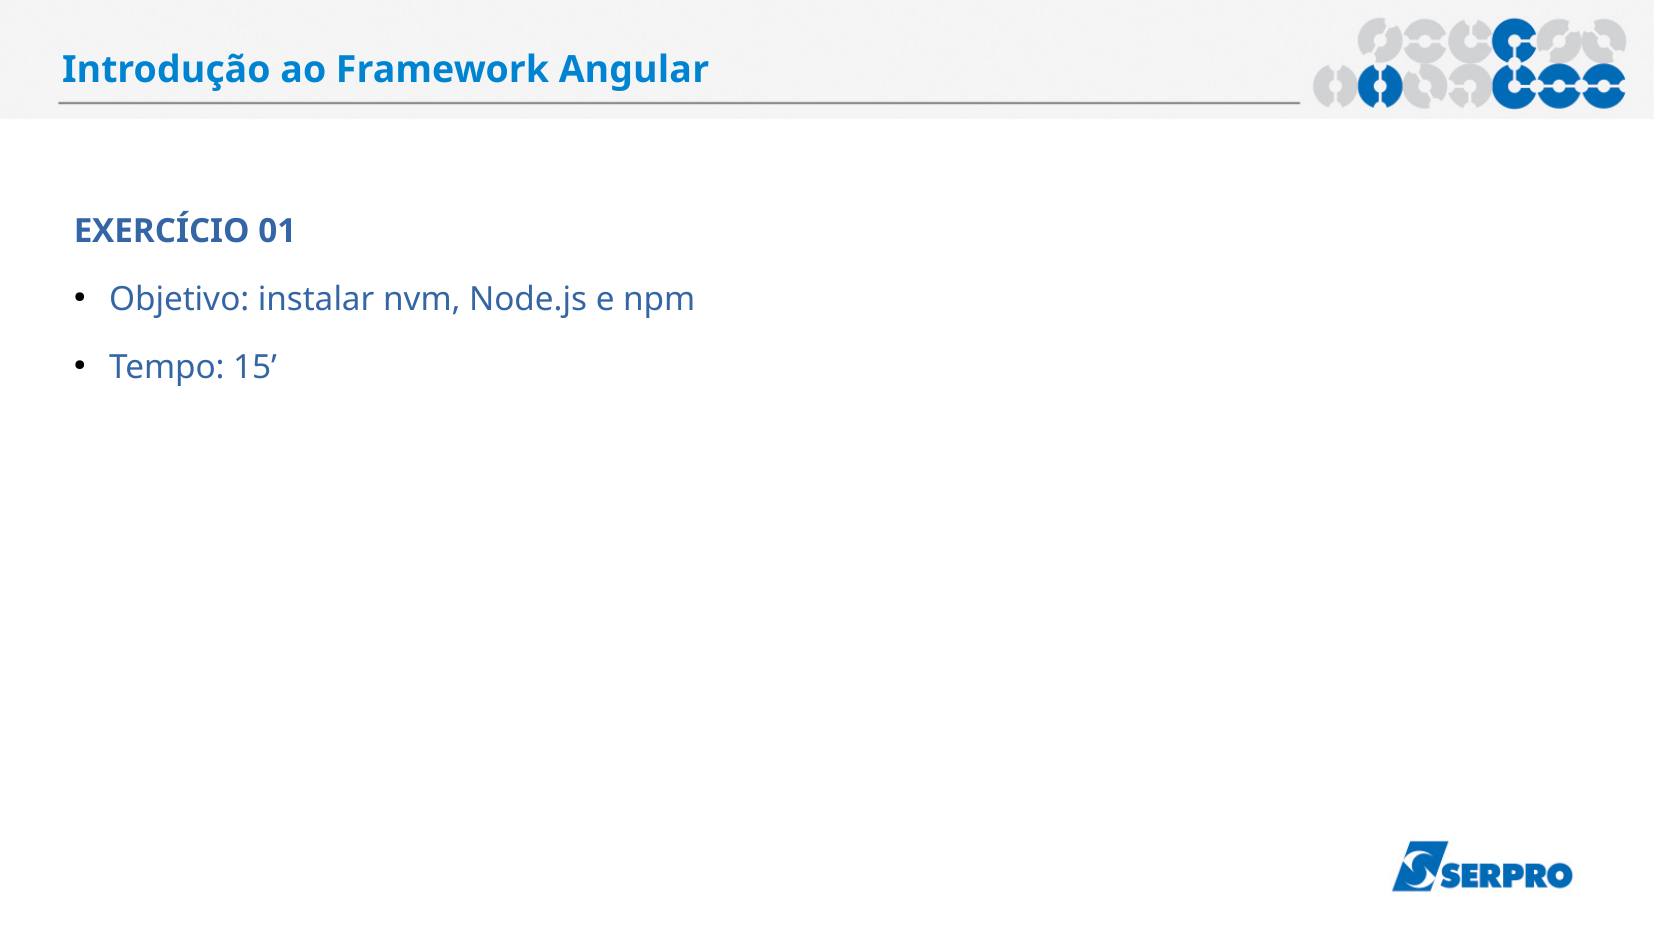

Introdução ao Framework Angular
EXERCÍCIO 01
Objetivo: instalar nvm, Node.js e npm
Tempo: 15’